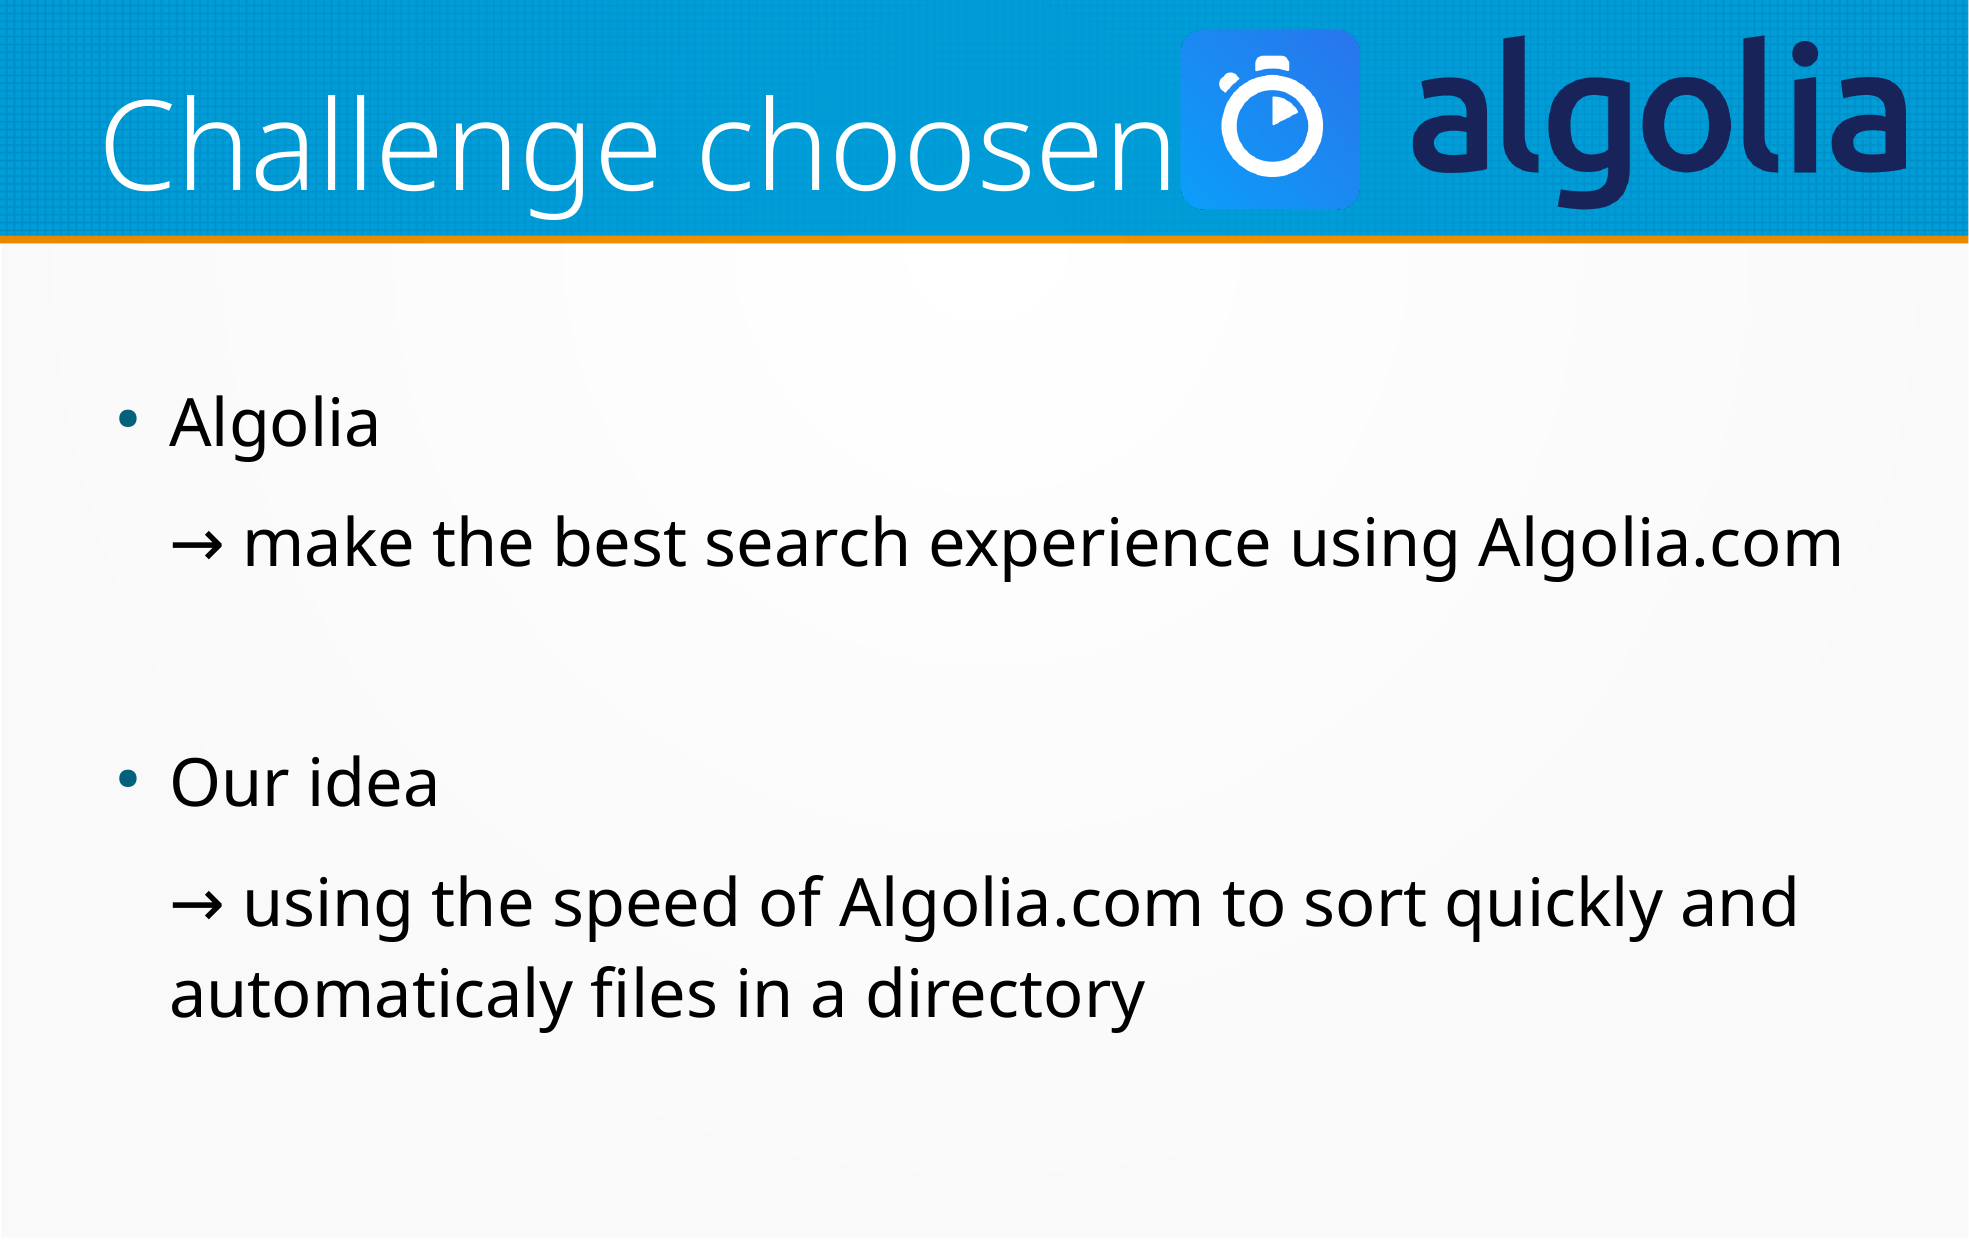

# Challenge choosen
Algolia
→ make the best search experience using Algolia.com
Our idea
→ using the speed of Algolia.com to sort quickly and automaticaly files in a directory